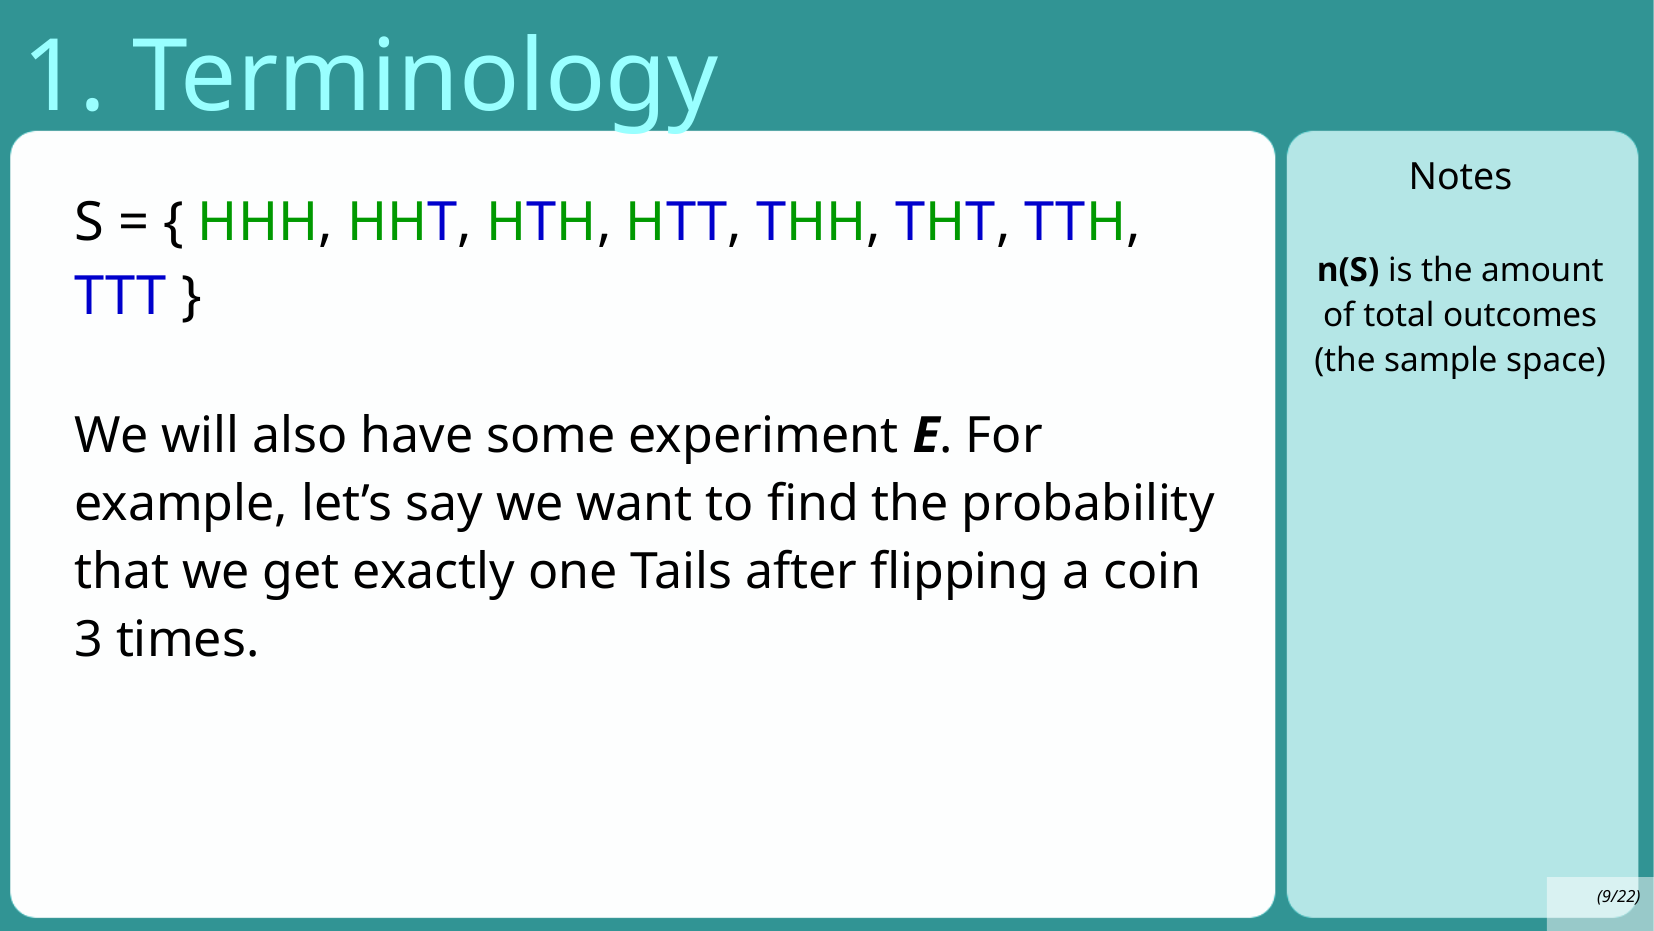

# 1. Terminology
Notes
n(S) is the amount
of total outcomes
(the sample space)
S = { HHH, HHT, HTH, HTT, THH, THT, TTH, TTT }
We will also have some experiment E. For example, let’s say we want to find the probability that we get exactly one Tails after flipping a coin 3 times.